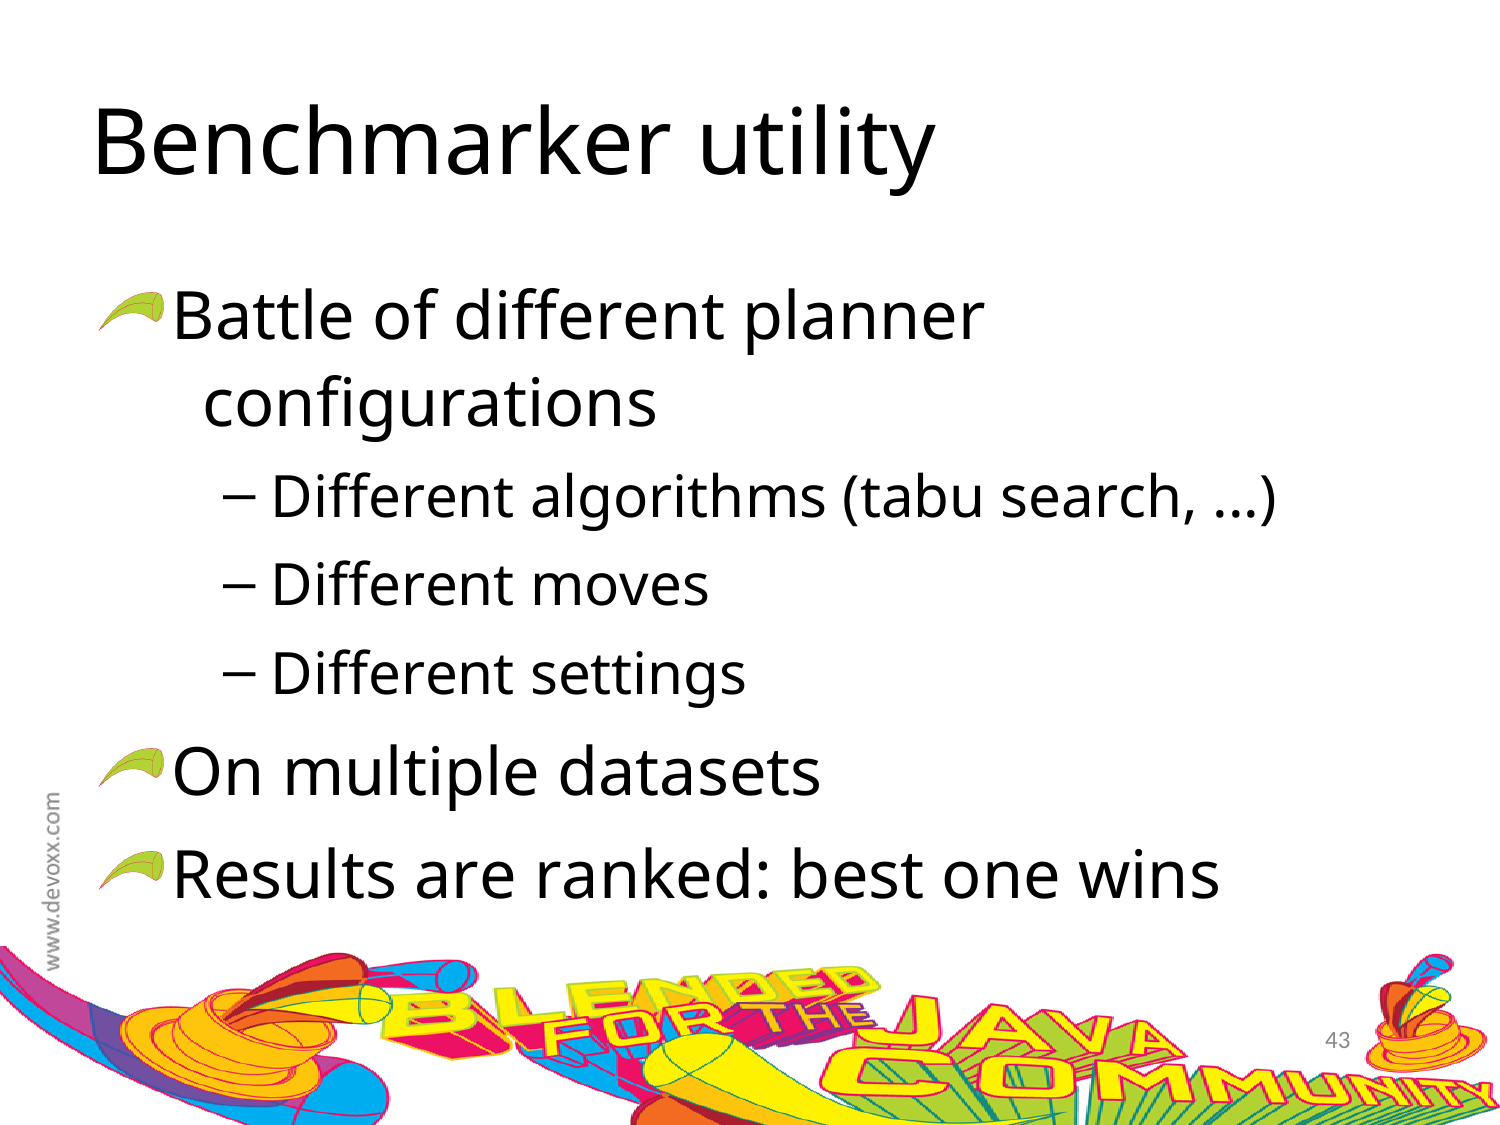

# Benchmarker utility
Battle of different planner configurations
Different algorithms (tabu search, ...)
Different moves
Different settings
On multiple datasets
Results are ranked: best one wins
43